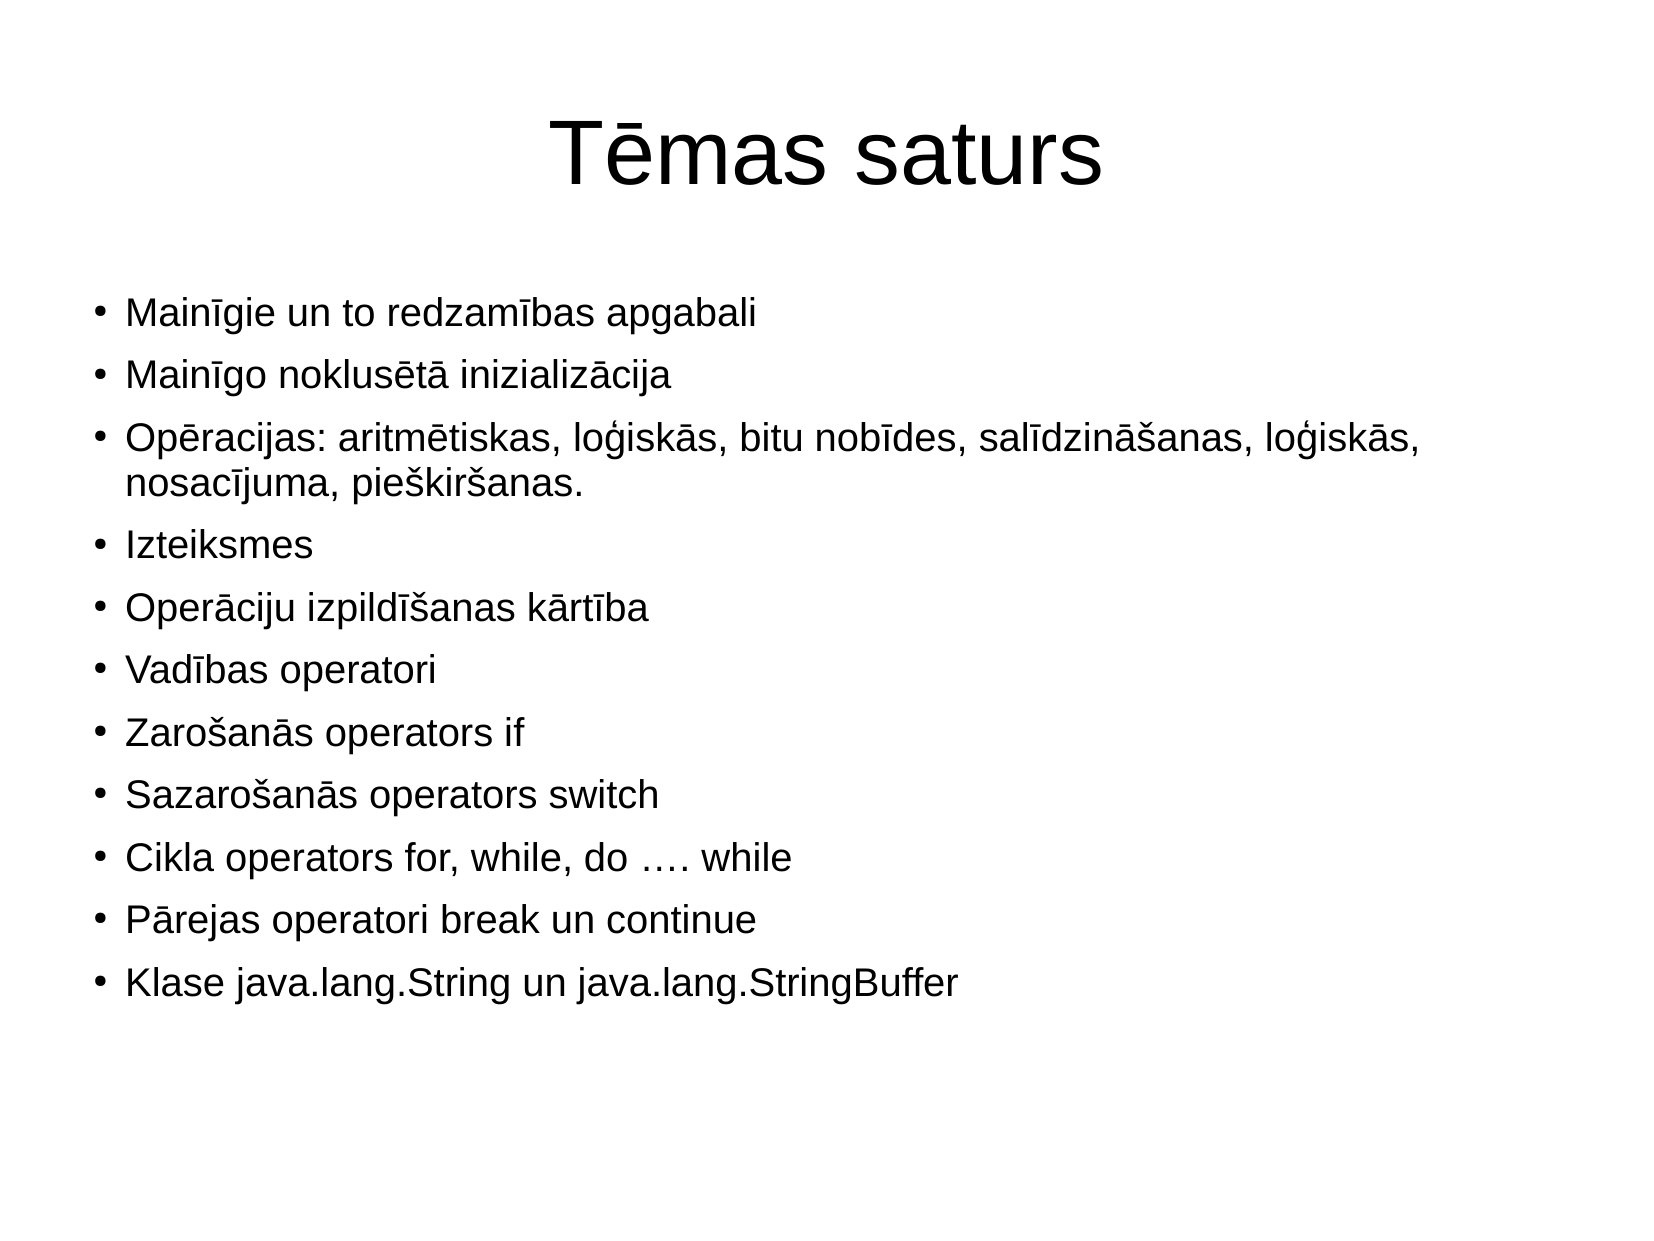

# Tēmas saturs
Mainīgie un to redzamības apgabali
Mainīgo noklusētā inizializācija
Opēracijas: aritmētiskas, loģiskās, bitu nobīdes, salīdzināšanas, loģiskās, nosacījuma, pieškiršanas.
Izteiksmes
Operāciju izpildīšanas kārtība
Vadības operatori
Zarošanās operators if
Sazarošanās operators switch
Cikla operators for, while, do …. while
Pārejas operatori break un continue
Klase java.lang.String un java.lang.StringBuffer